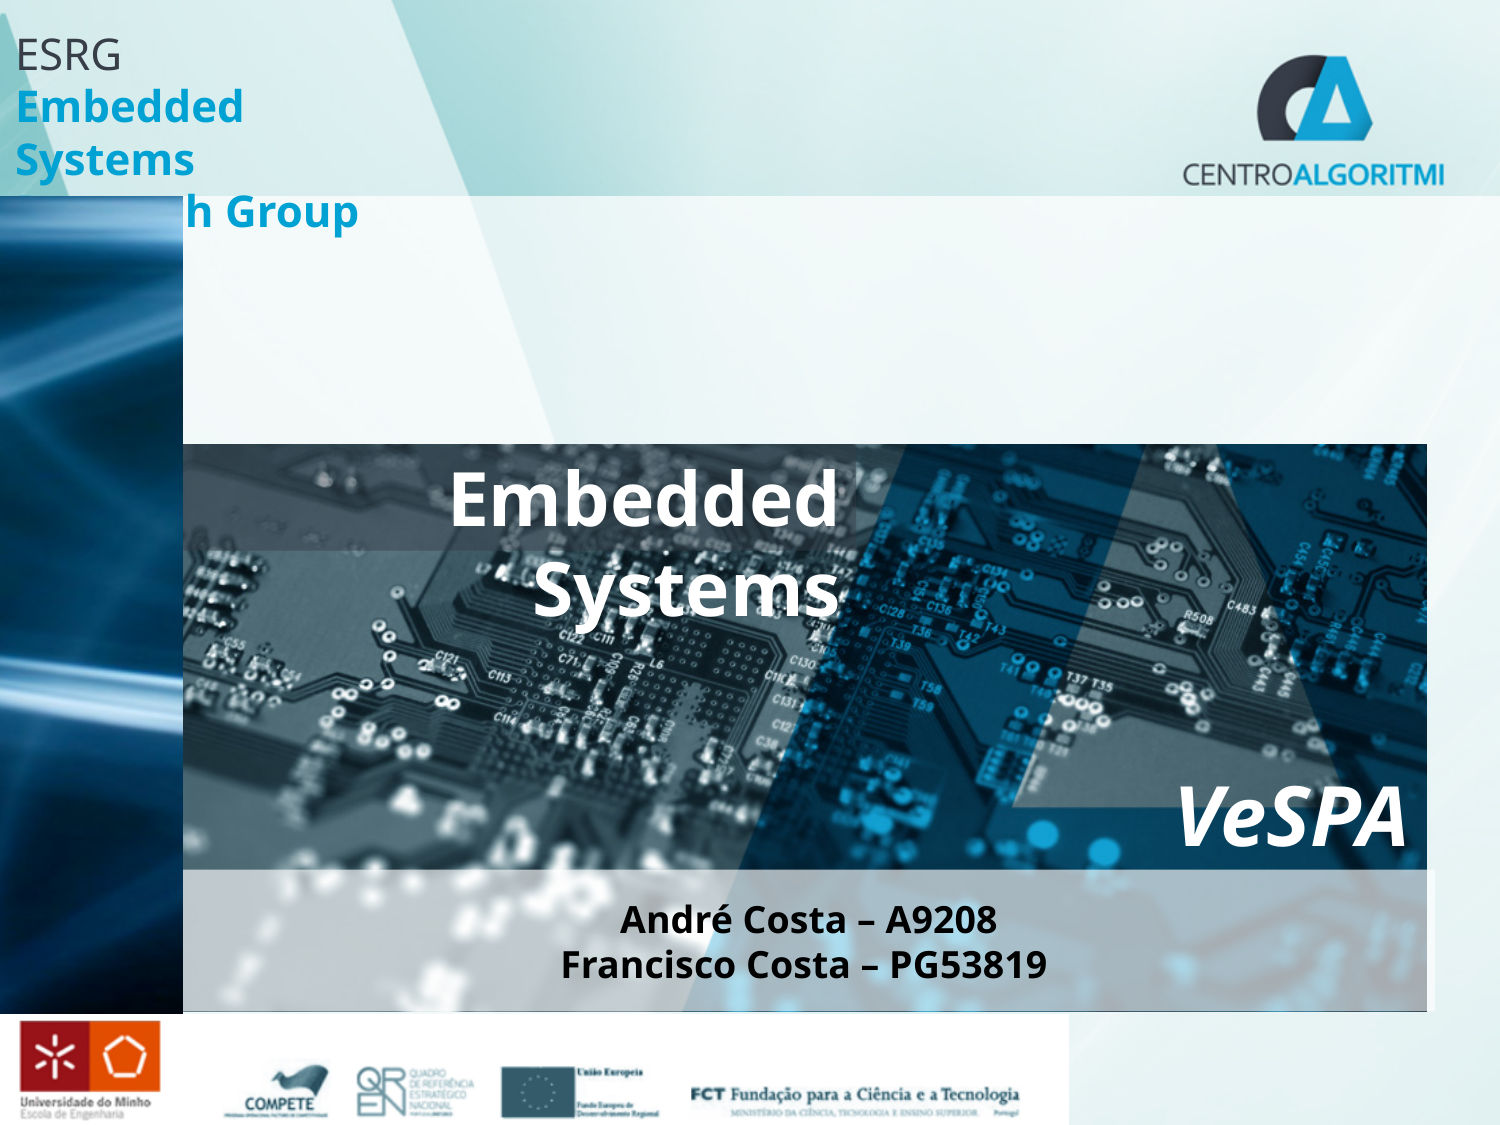

# Embedded Systems
VeSPA
André Costa – A9208
Francisco Costa – PG53819